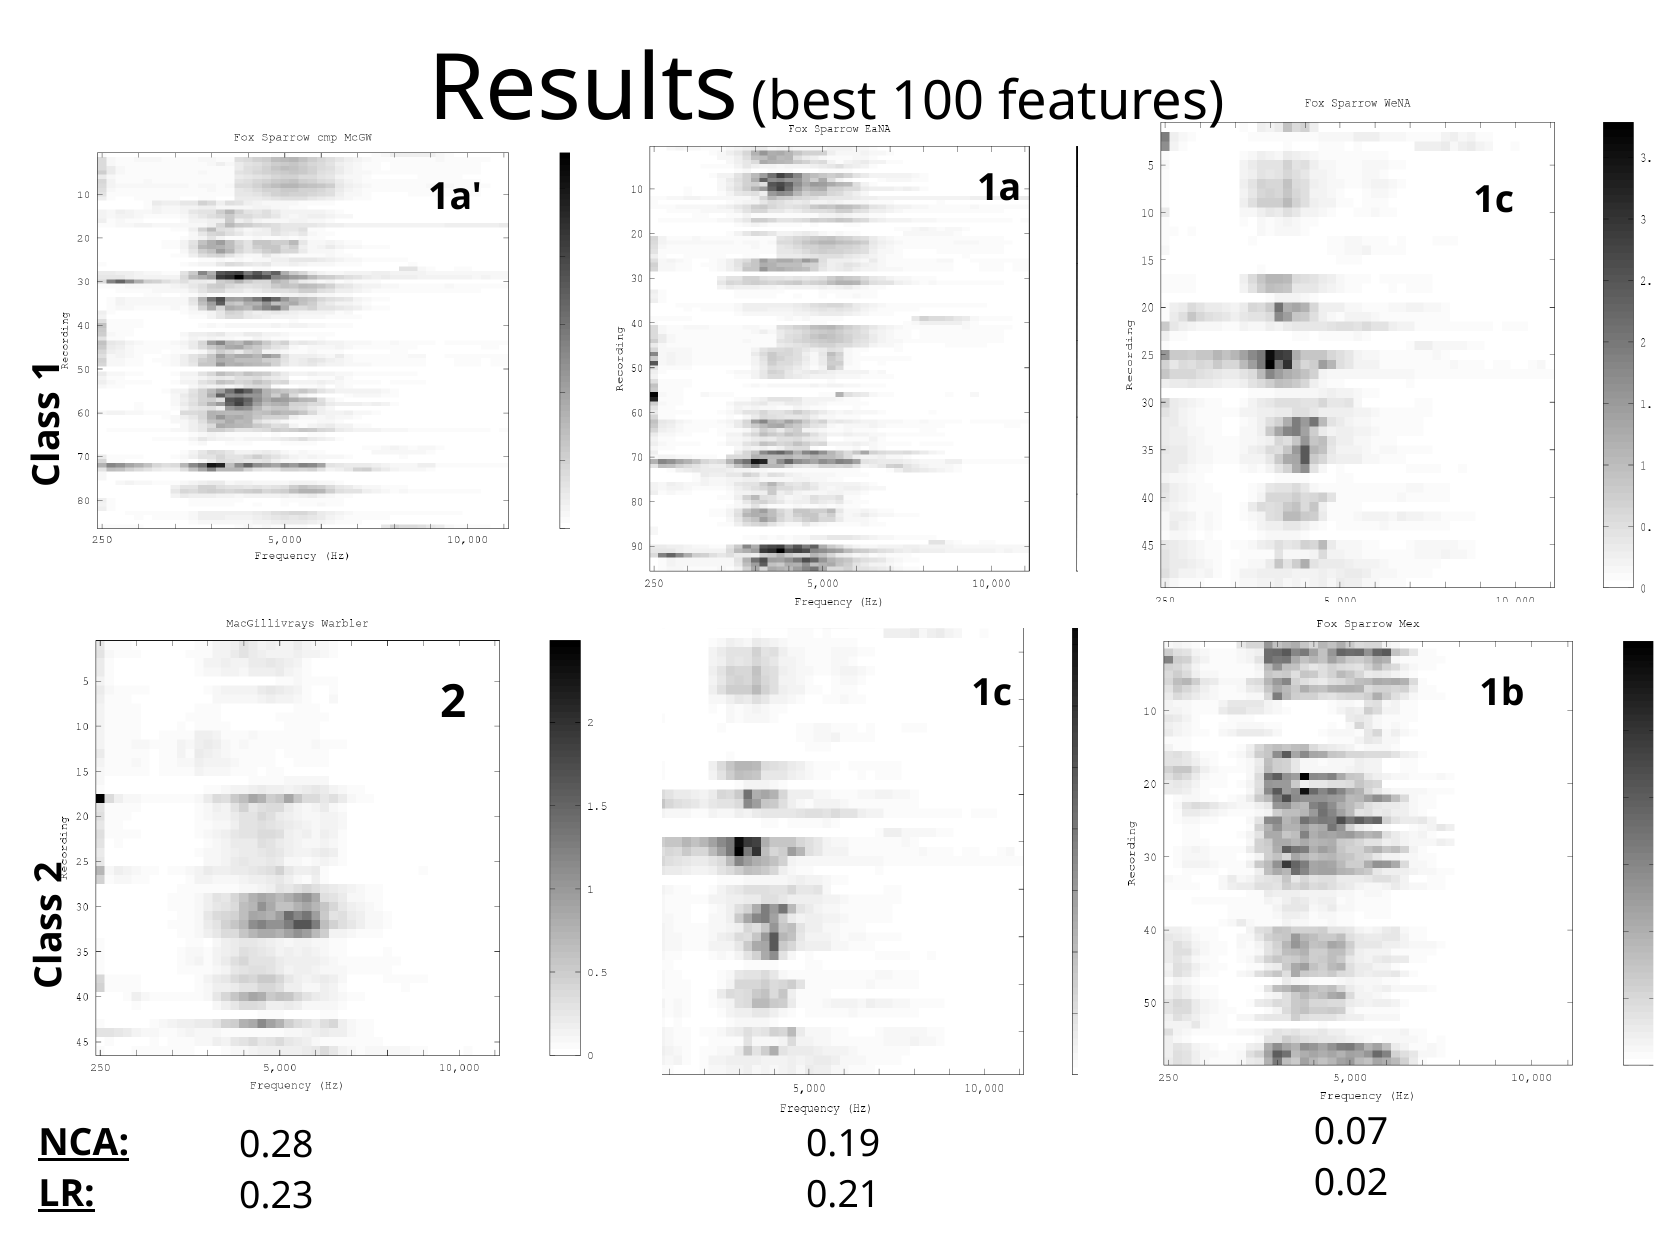

# Results (best 100 features)
1a
1a'
1c
Class 1
1c
1b
2
Class 2
0.07
0.02
NCA:
LR:
0.19
0.21
0.28
0.23